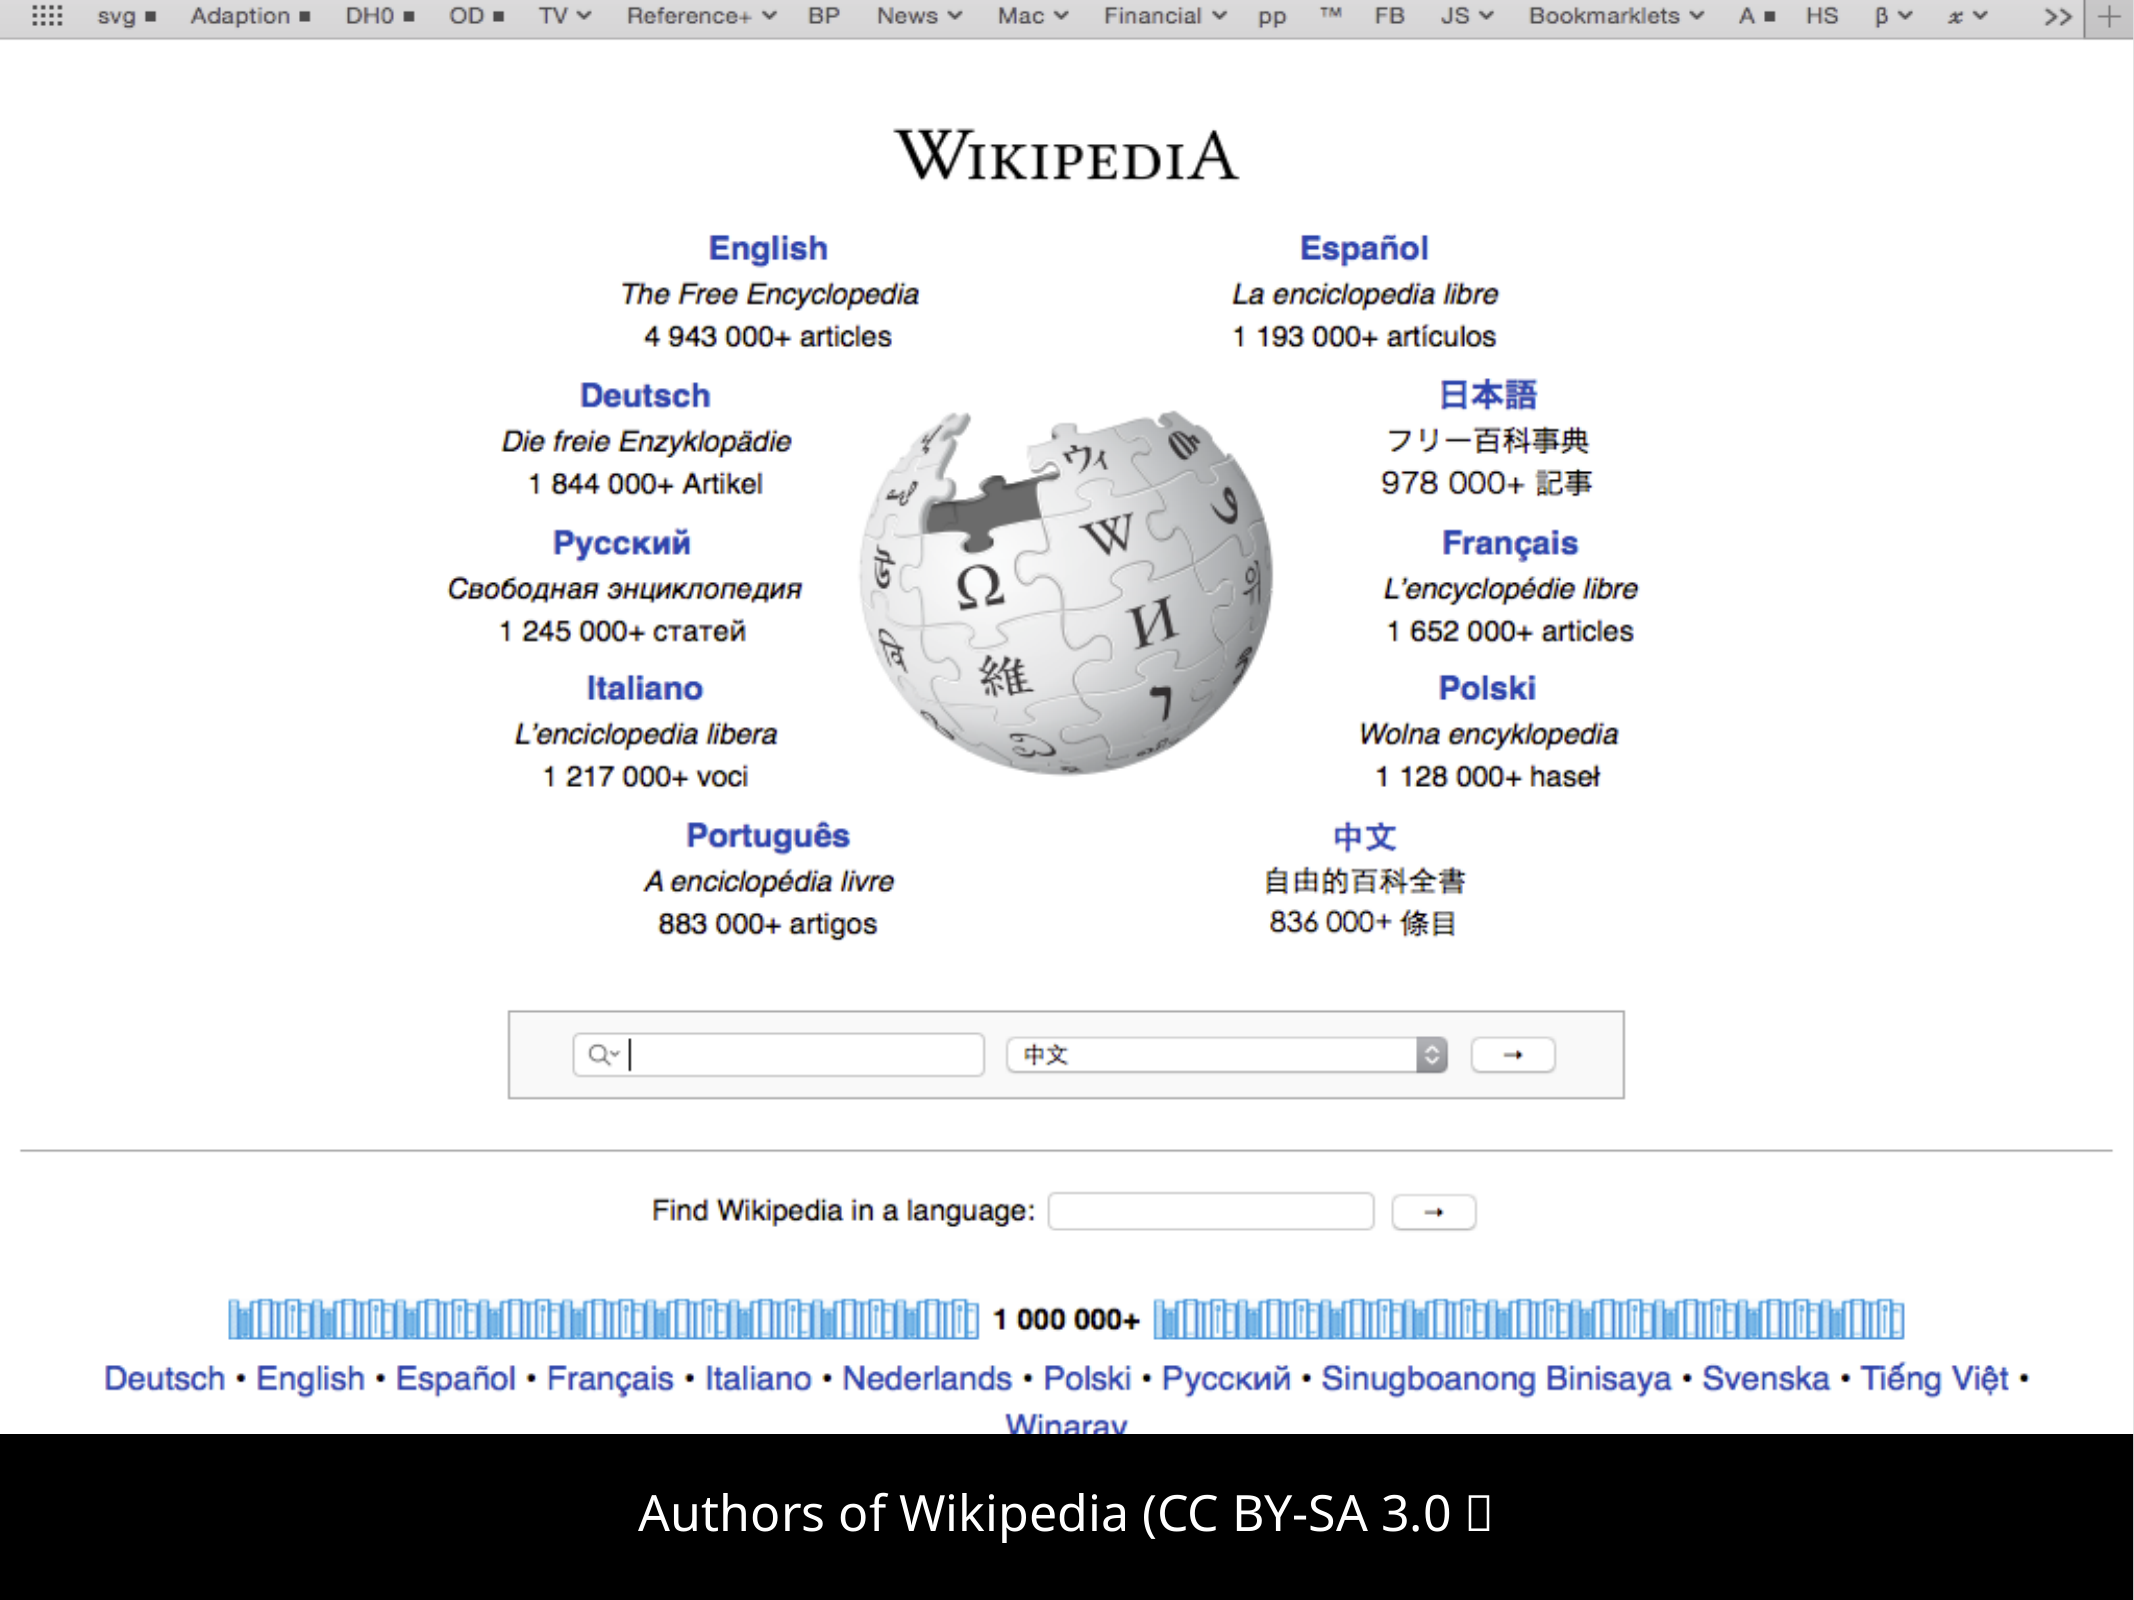

http://wikipedia.org
Authors of Wikipedia (CC BY-SA 3.0）